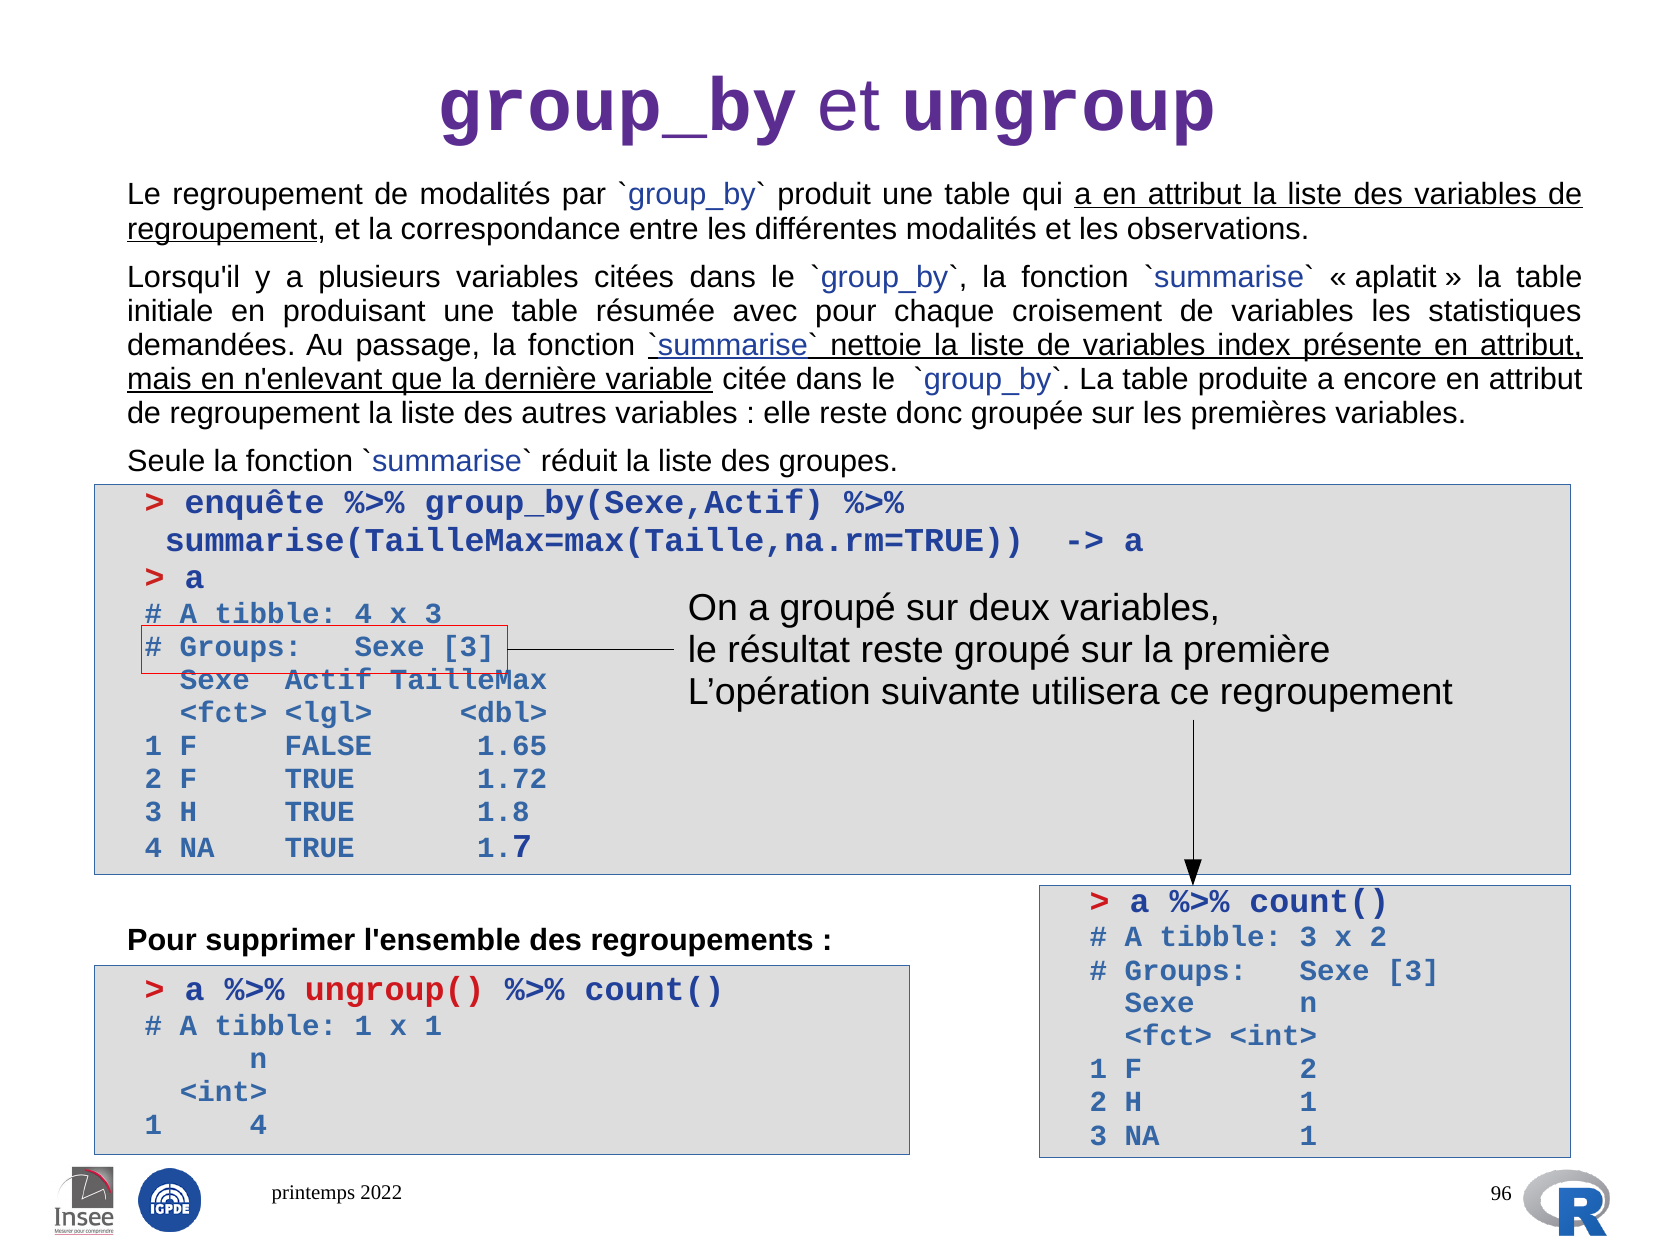

# group_by et ungroup
Le regroupement de modalités par `group_by` produit une table qui a en attribut la liste des variables de regroupement, et la correspondance entre les différentes modalités et les observations.
Lorsqu'il y a plusieurs variables citées dans le `group_by`, la fonction `summarise` « aplatit » la table initiale en produisant une table résumée avec pour chaque croisement de variables les statistiques demandées. Au passage, la fonction `summarise` nettoie la liste de variables index présente en attribut, mais en n'enlevant que la dernière variable citée dans le `group_by`. La table produite a encore en attribut de regroupement la liste des autres variables : elle reste donc groupée sur les premières variables.
Seule la fonction `summarise` réduit la liste des groupes.
Pour supprimer l'ensemble des regroupements :
> enquête %>% group_by(Sexe,Actif) %>%
 summarise(TailleMax=max(Taille,na.rm=TRUE)) -> a
> a
# A tibble: 4 x 3
# Groups: Sexe [3]
 Sexe Actif TailleMax
 <fct> <lgl> <dbl>
1 F FALSE 1.65
2 F TRUE 1.72
3 H TRUE 1.8
4 NA TRUE 1.7
On a groupé sur deux variables,
le résultat reste groupé sur la première
L’opération suivante utilisera ce regroupement
> a %>% count()
# A tibble: 3 x 2
# Groups: Sexe [3]
 Sexe n
 <fct> <int>
1 F 2
2 H 1
3 NA 1
> a %>% ungroup() %>% count()
# A tibble: 1 x 1
 n
 <int>
1 4
printemps 2022
96